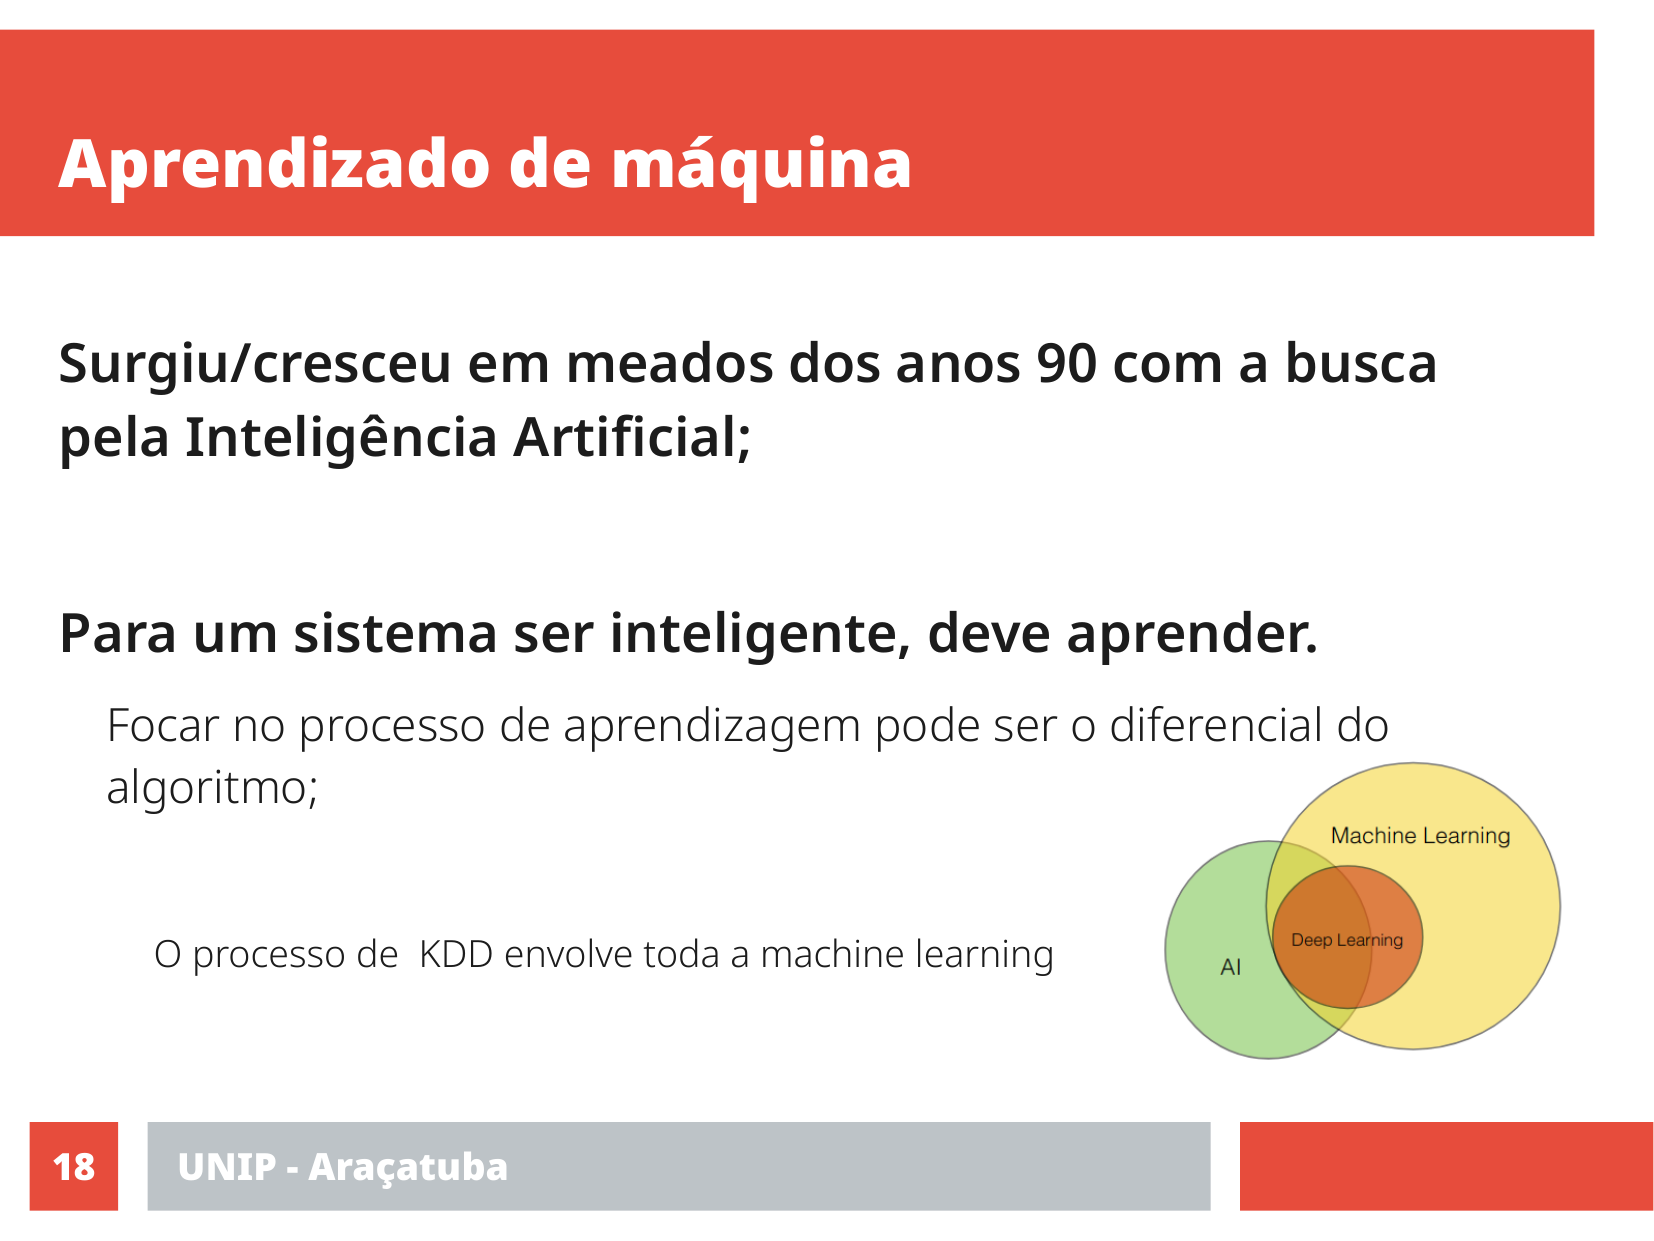

# Aprendizado de máquina
Surgiu/cresceu em meados dos anos 90 com a busca pela Inteligência Artificial;
Para um sistema ser inteligente, deve aprender.
Focar no processo de aprendizagem pode ser o diferencial do algoritmo;
O processo de KDD envolve toda a machine learning
18
UNIP - Araçatuba